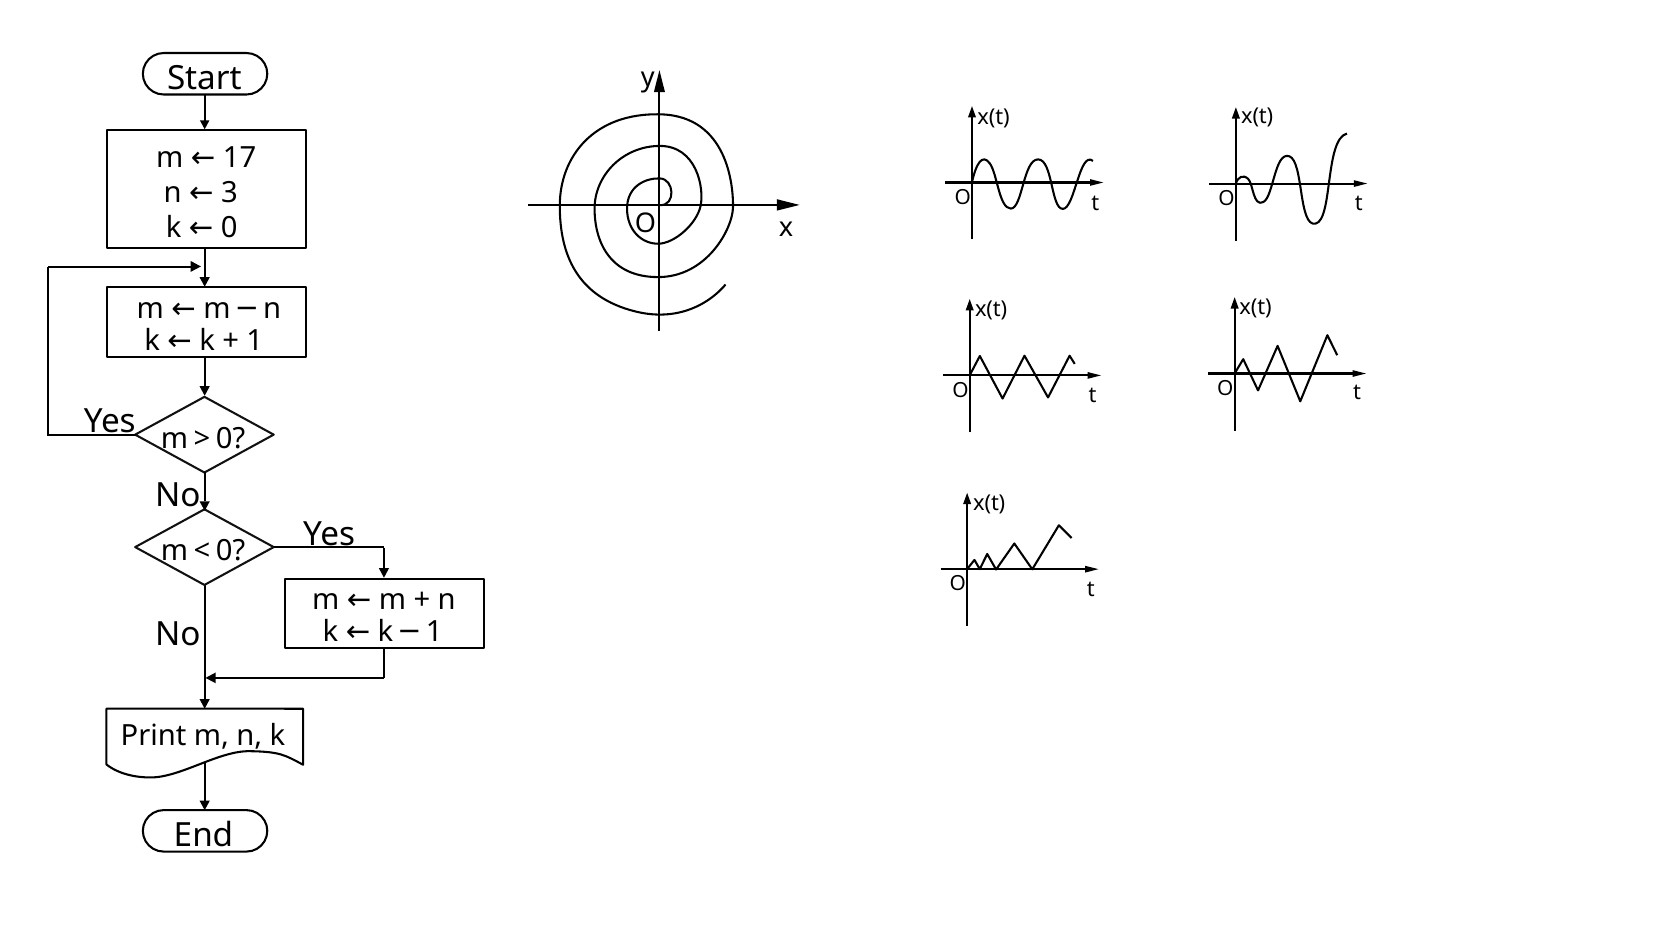

Start
y
x(t)
t
x(t)
t
 m ← 17
 n ← 3
O
O
O
 k ← 0
x
m ← m ─ n
x(t)
t
x(t)
t
k ← k + 1
O
O
Yes
 m > 0?
No
x(t)
t
Yes
 m < 0?
O
m ← m + n
No
k ← k ─ 1
Print m, n, k
End